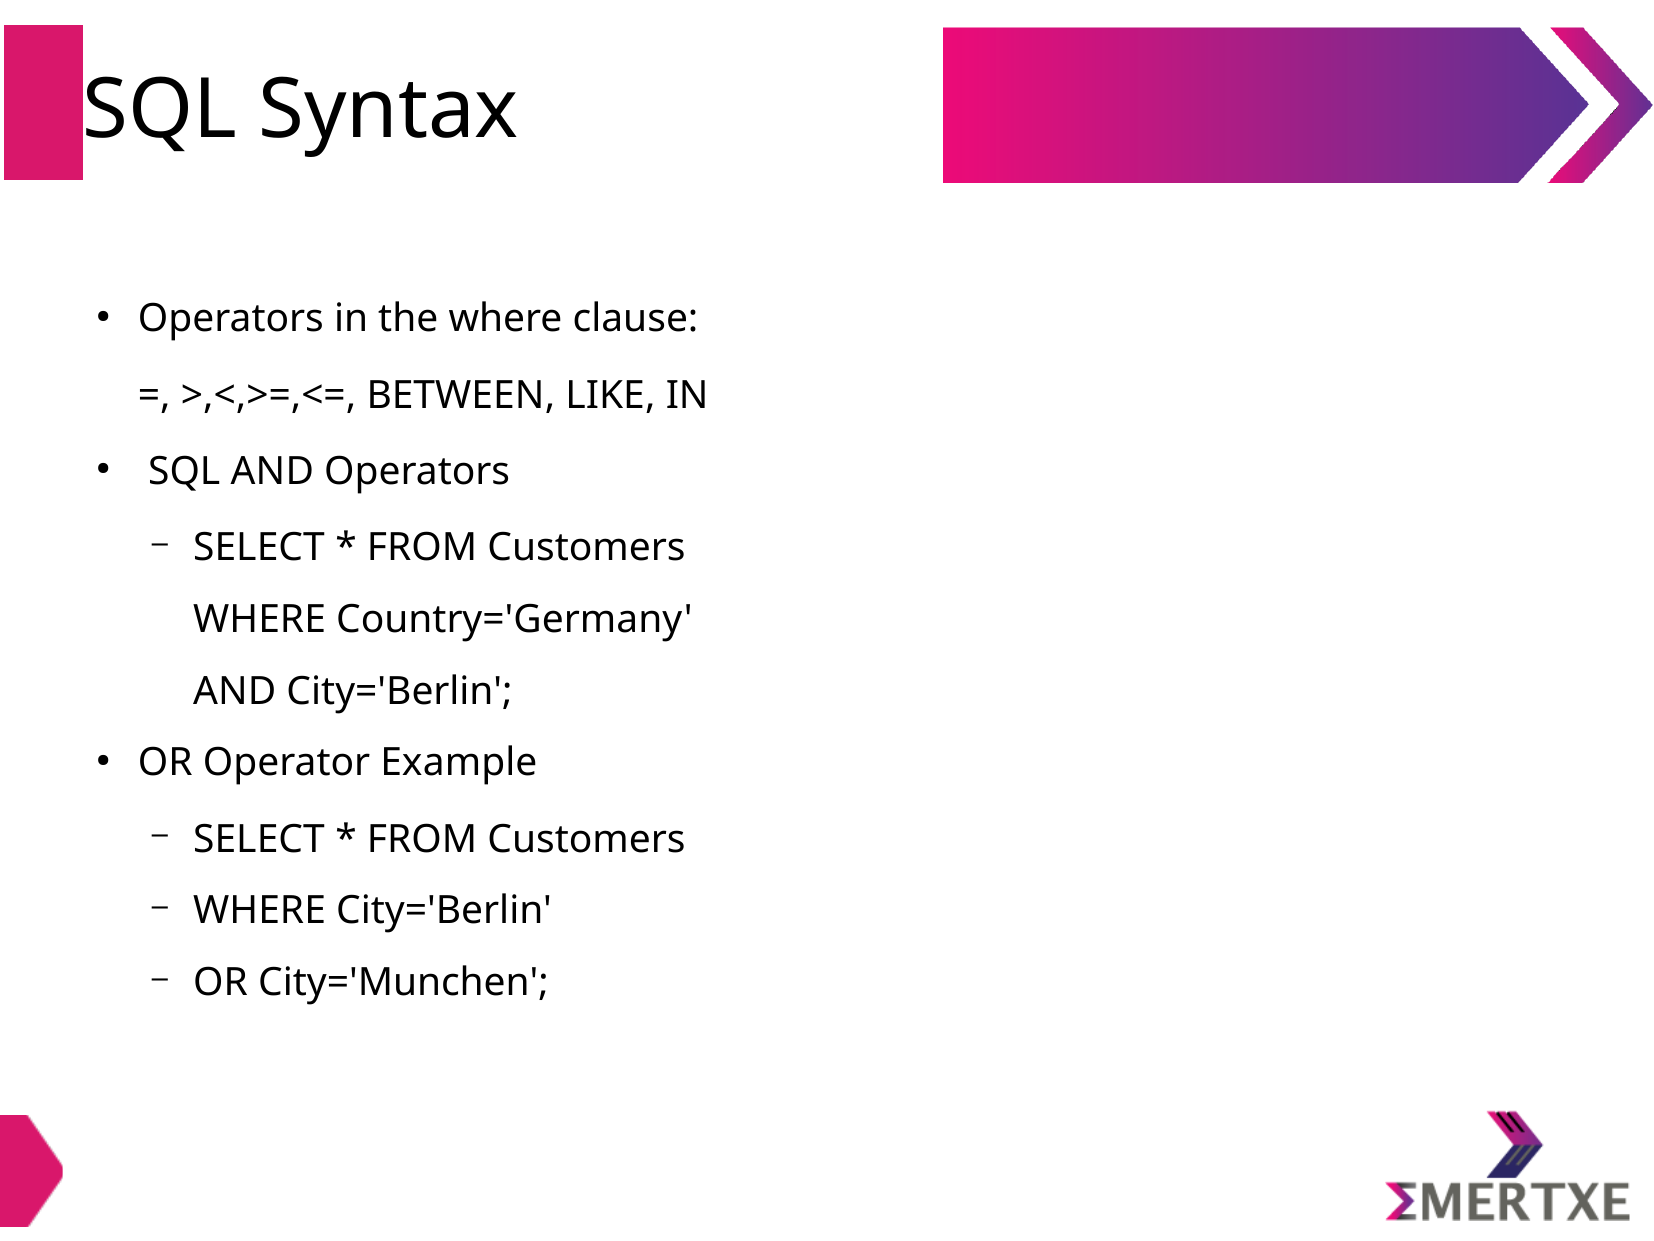

# SQL Syntax
Operators in the where clause:
=, >,<,>=,<=, BETWEEN, LIKE, IN
 SQL AND Operators
SELECT * FROM Customers
WHERE Country='Germany'
AND City='Berlin';
OR Operator Example
SELECT * FROM Customers
WHERE City='Berlin'
OR City='Munchen';